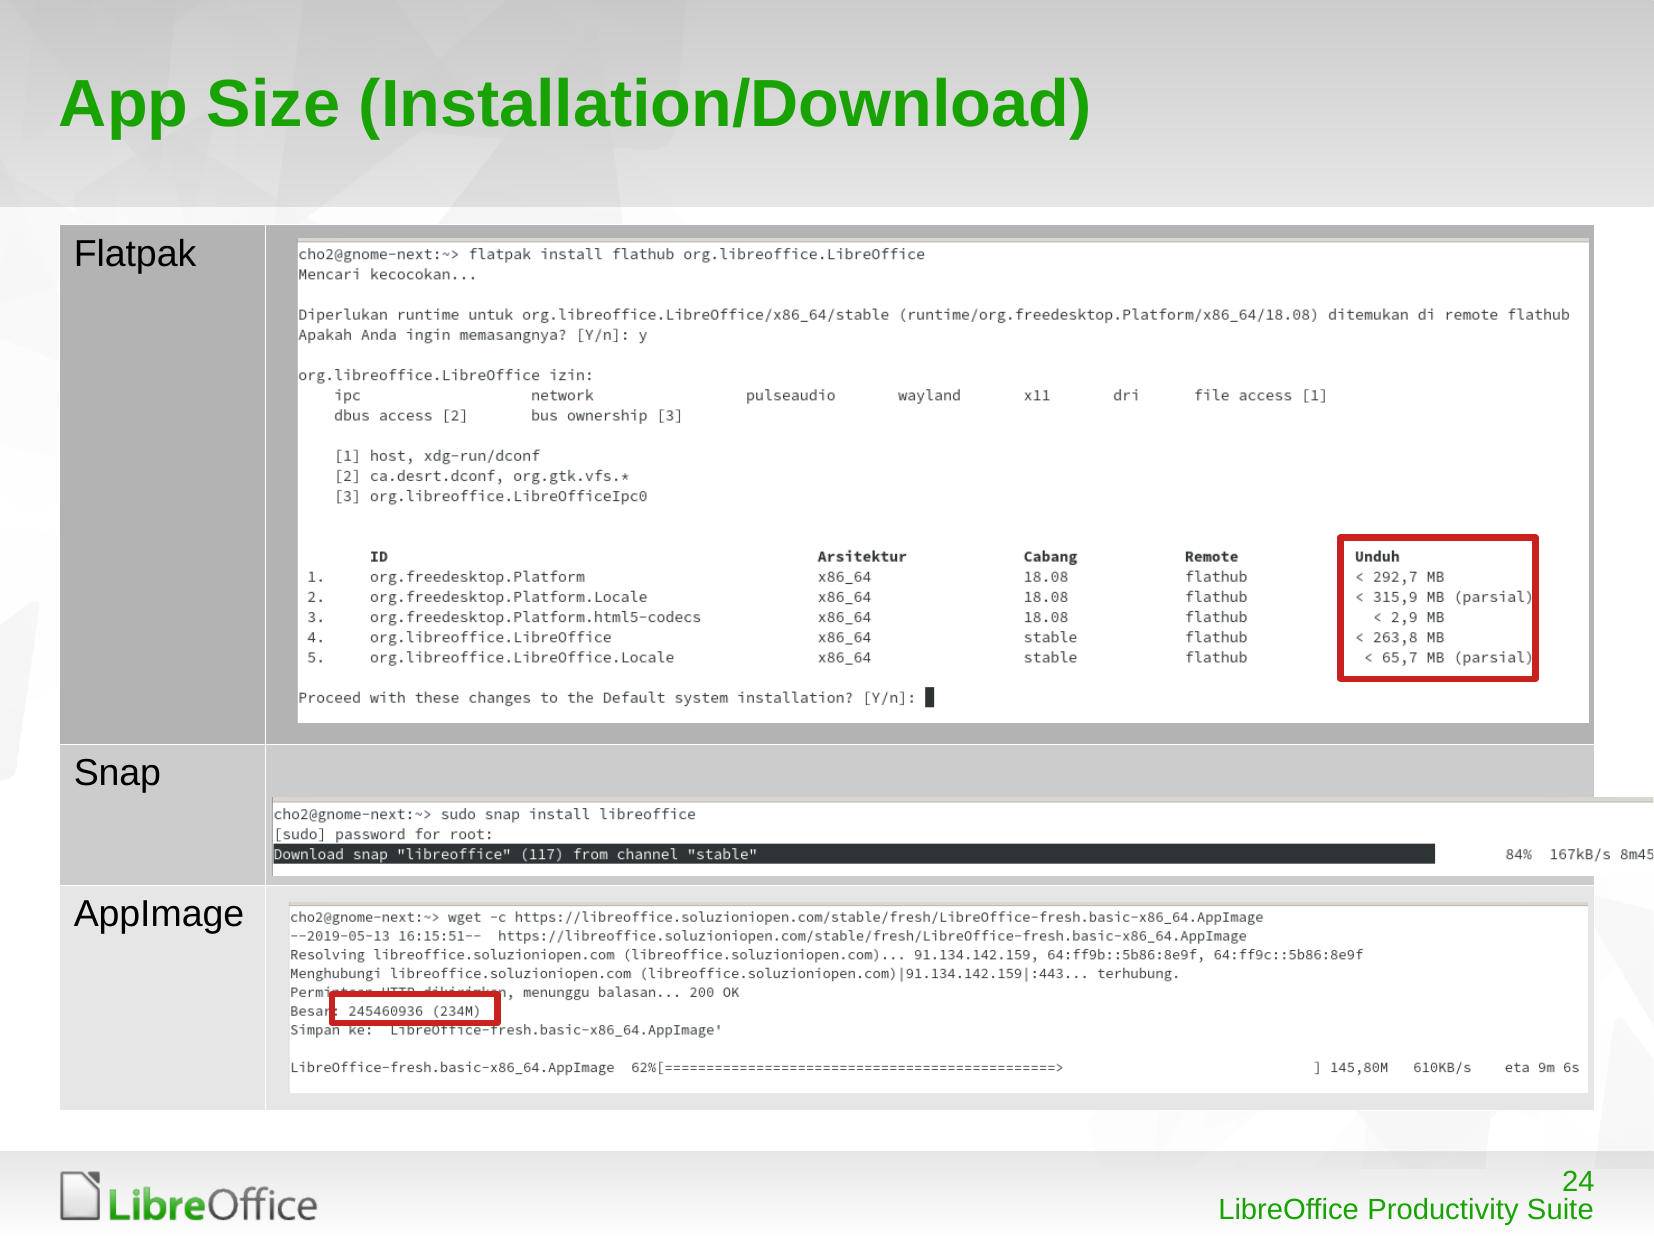

# App Size (Installation/Download)
| Flatpak | |
| --- | --- |
| Snap | |
| AppImage | |
24
LibreOffice Productivity Suite